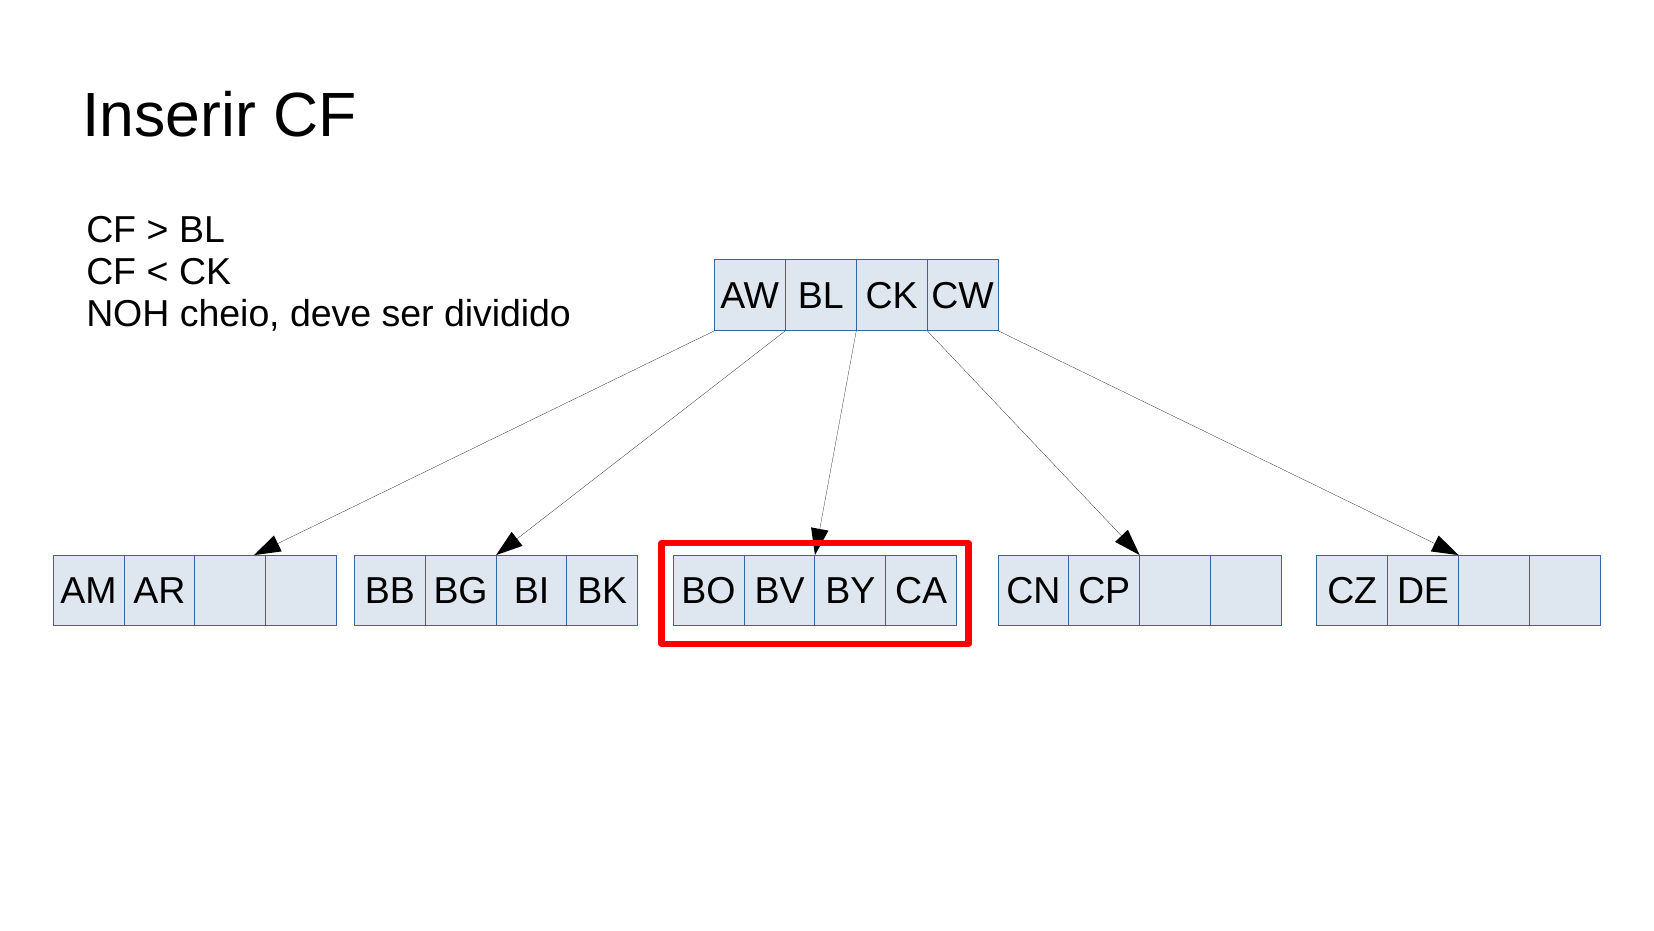

# Inserir CF
CF > BL
CF < CK
NOH cheio, deve ser dividido
AW
BL
CK
CW
AM
AR
BB
BG
BI
BK
BO
BV
BY
CA
CN
CP
CZ
DE